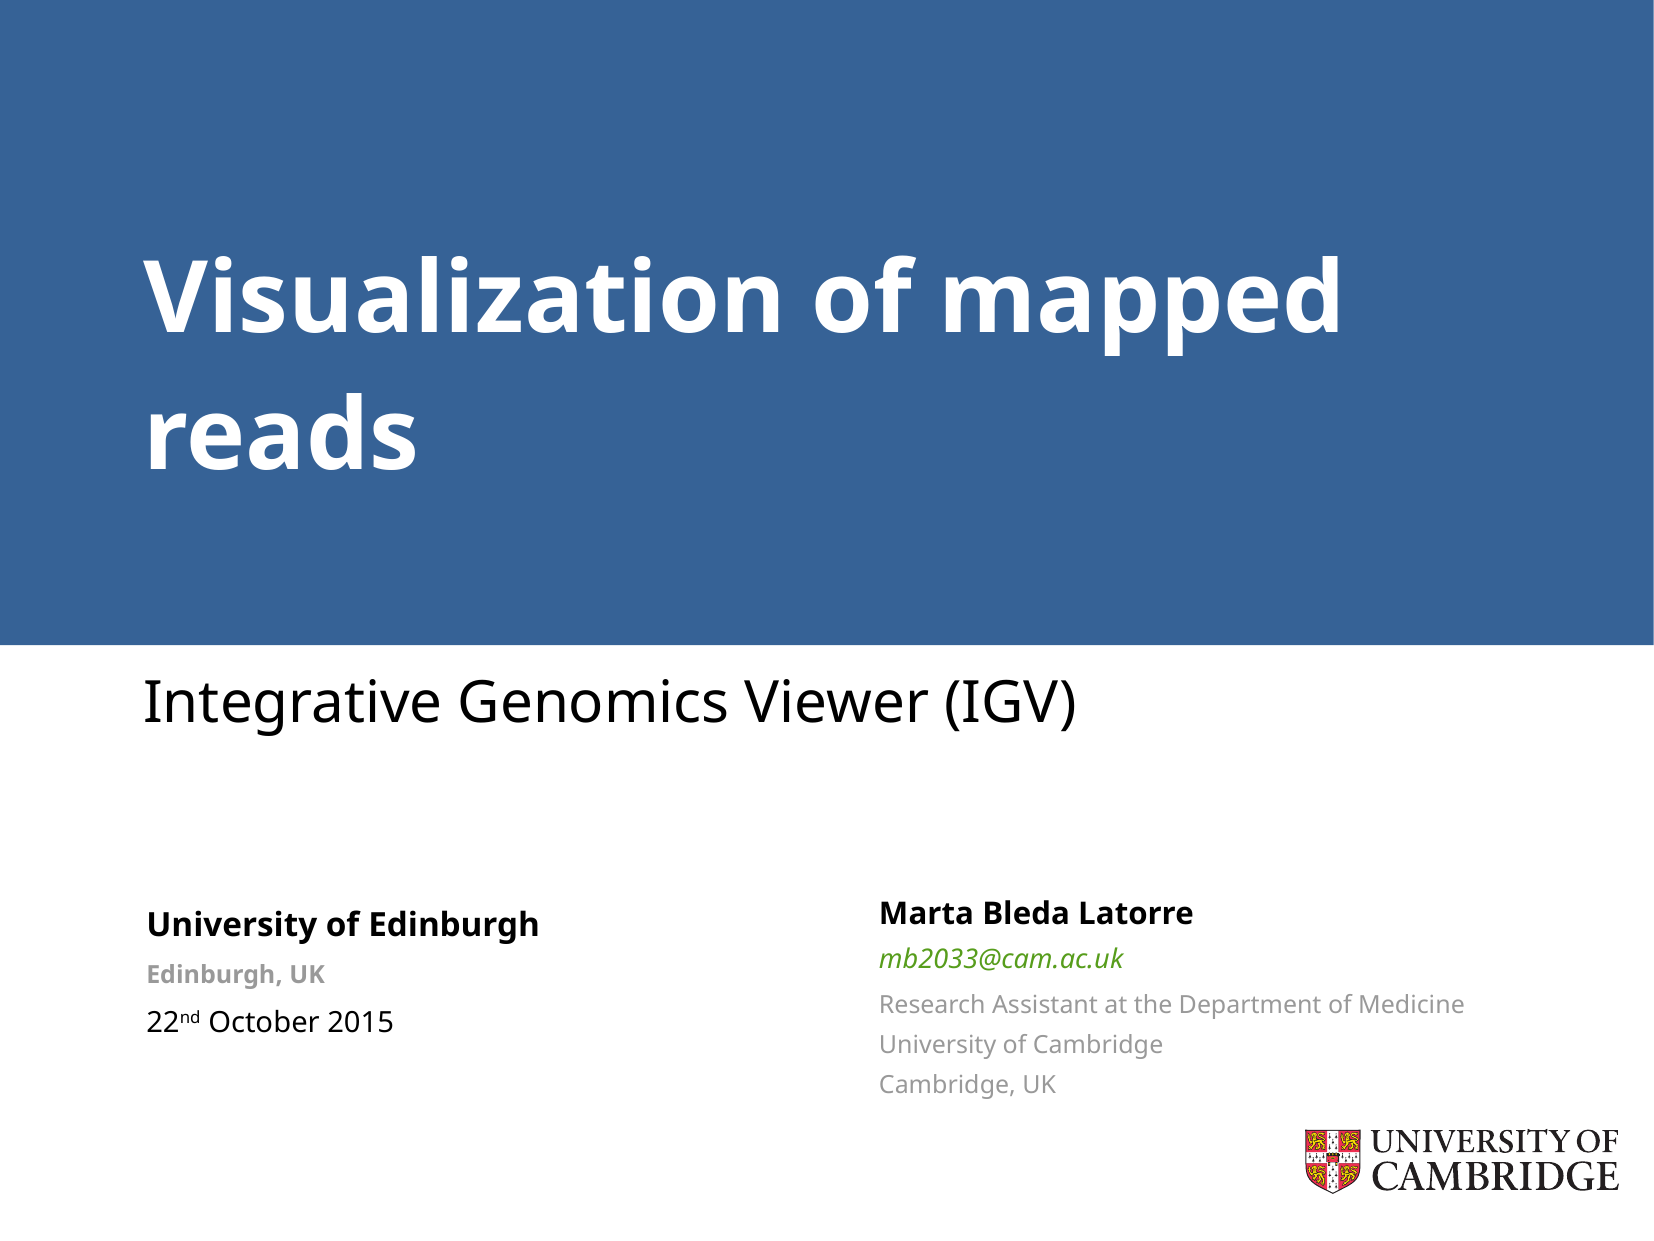

# Visualization of mapped reads
Integrative Genomics Viewer (IGV)
University of Edinburgh
Edinburgh, UK
22nd October 2015